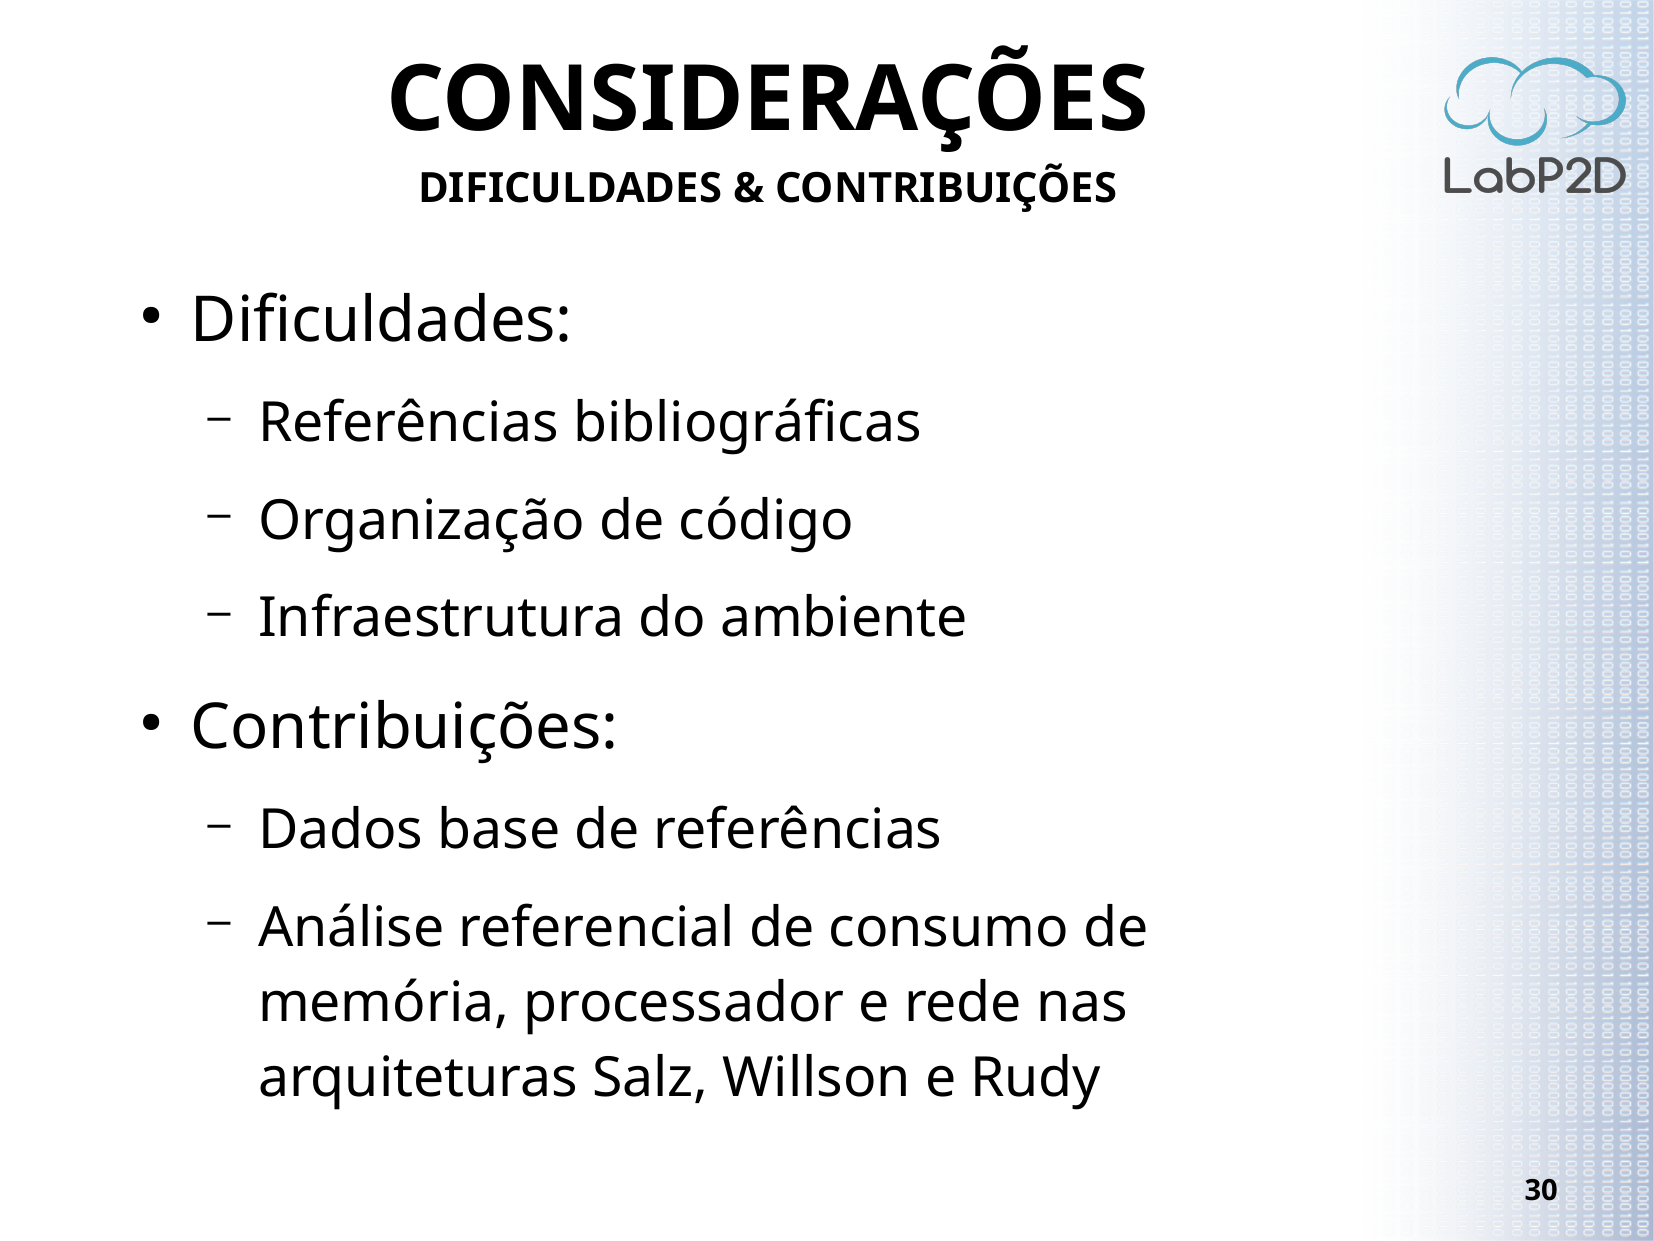

# CONSIDERAÇÕES DIFICULDADES & CONTRIBUIÇÕES
Dificuldades:
Referências bibliográficas
Organização de código
Infraestrutura do ambiente
Contribuições:
Dados base de referências
Análise referencial de consumo de memória, processador e rede nas arquiteturas Salz, Willson e Rudy
30